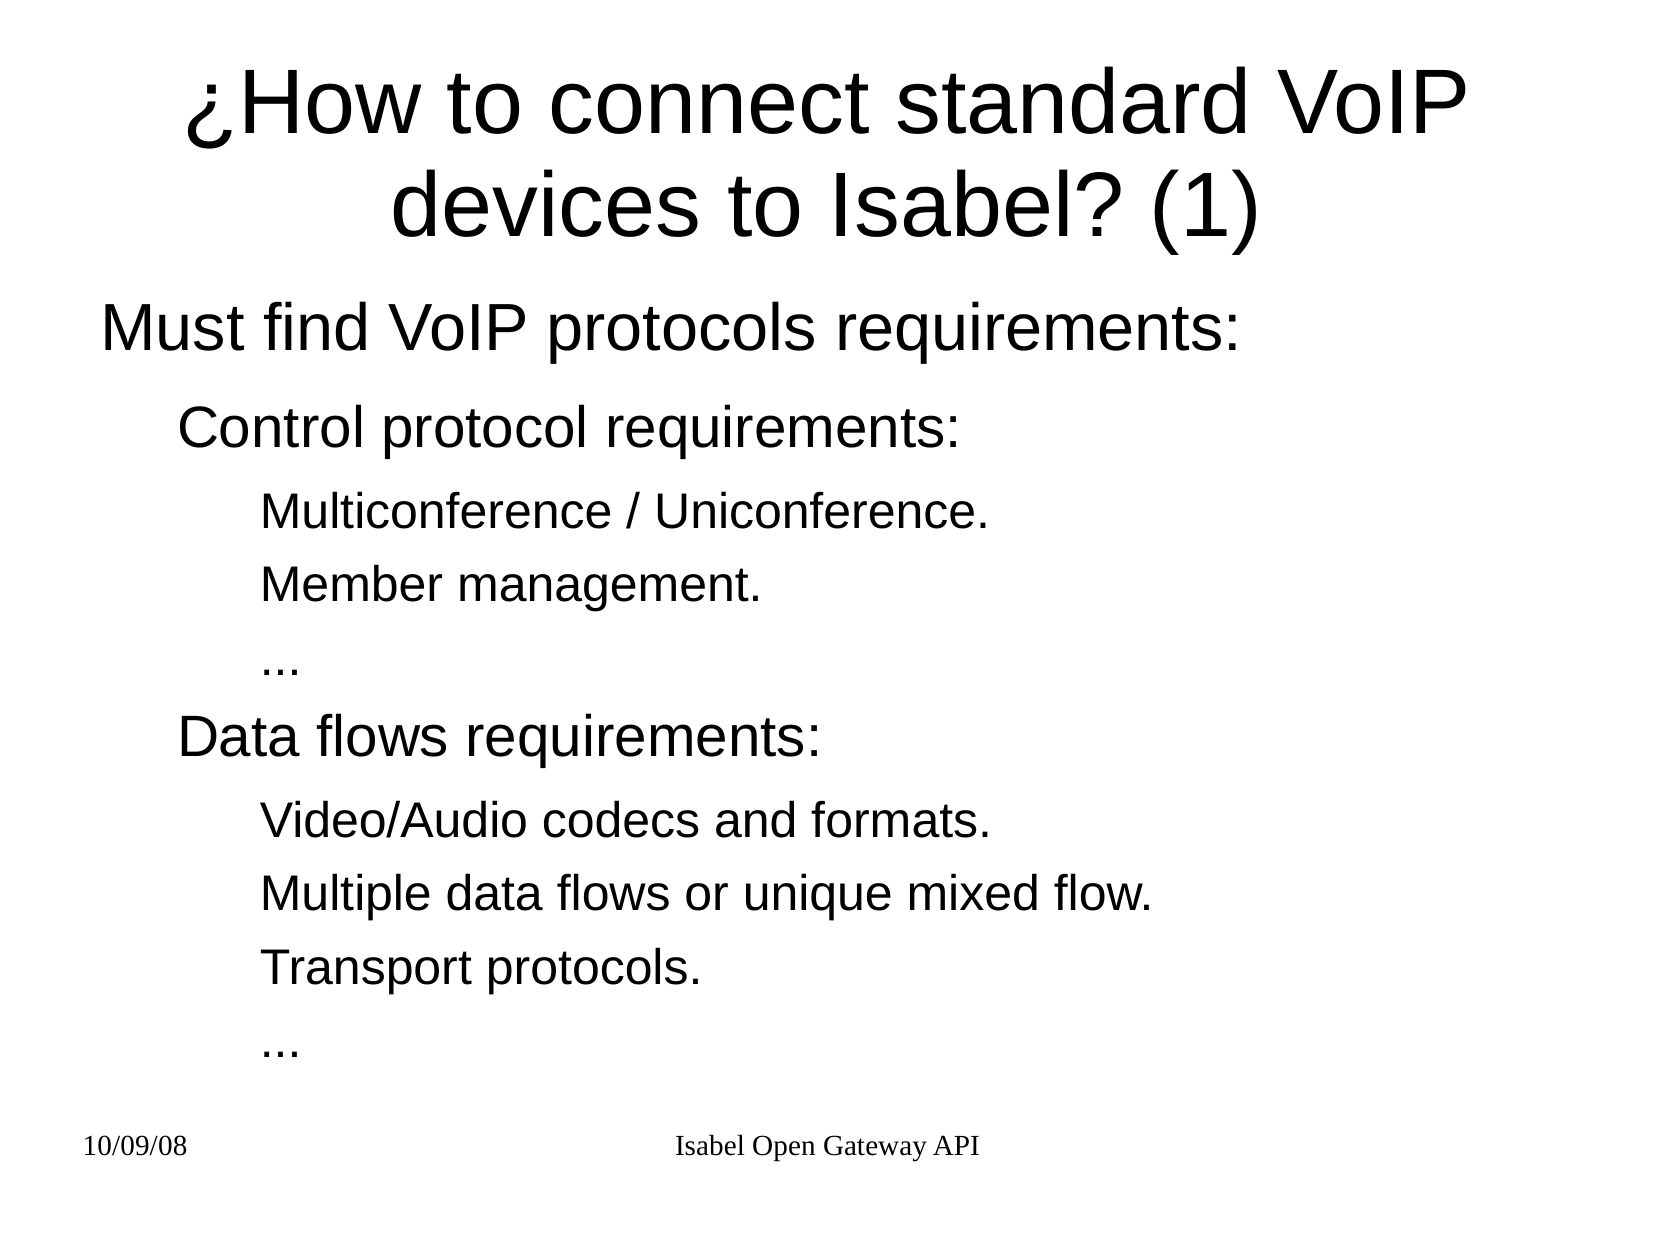

# ¿How to connect standard VoIP devices to Isabel? (1)
Must find VoIP protocols requirements:
Control protocol requirements:
Multiconference / Uniconference.
Member management.
...
Data flows requirements:
Video/Audio codecs and formats.
Multiple data flows or unique mixed flow.
Transport protocols.
...
10/09/08
Isabel Open Gateway API